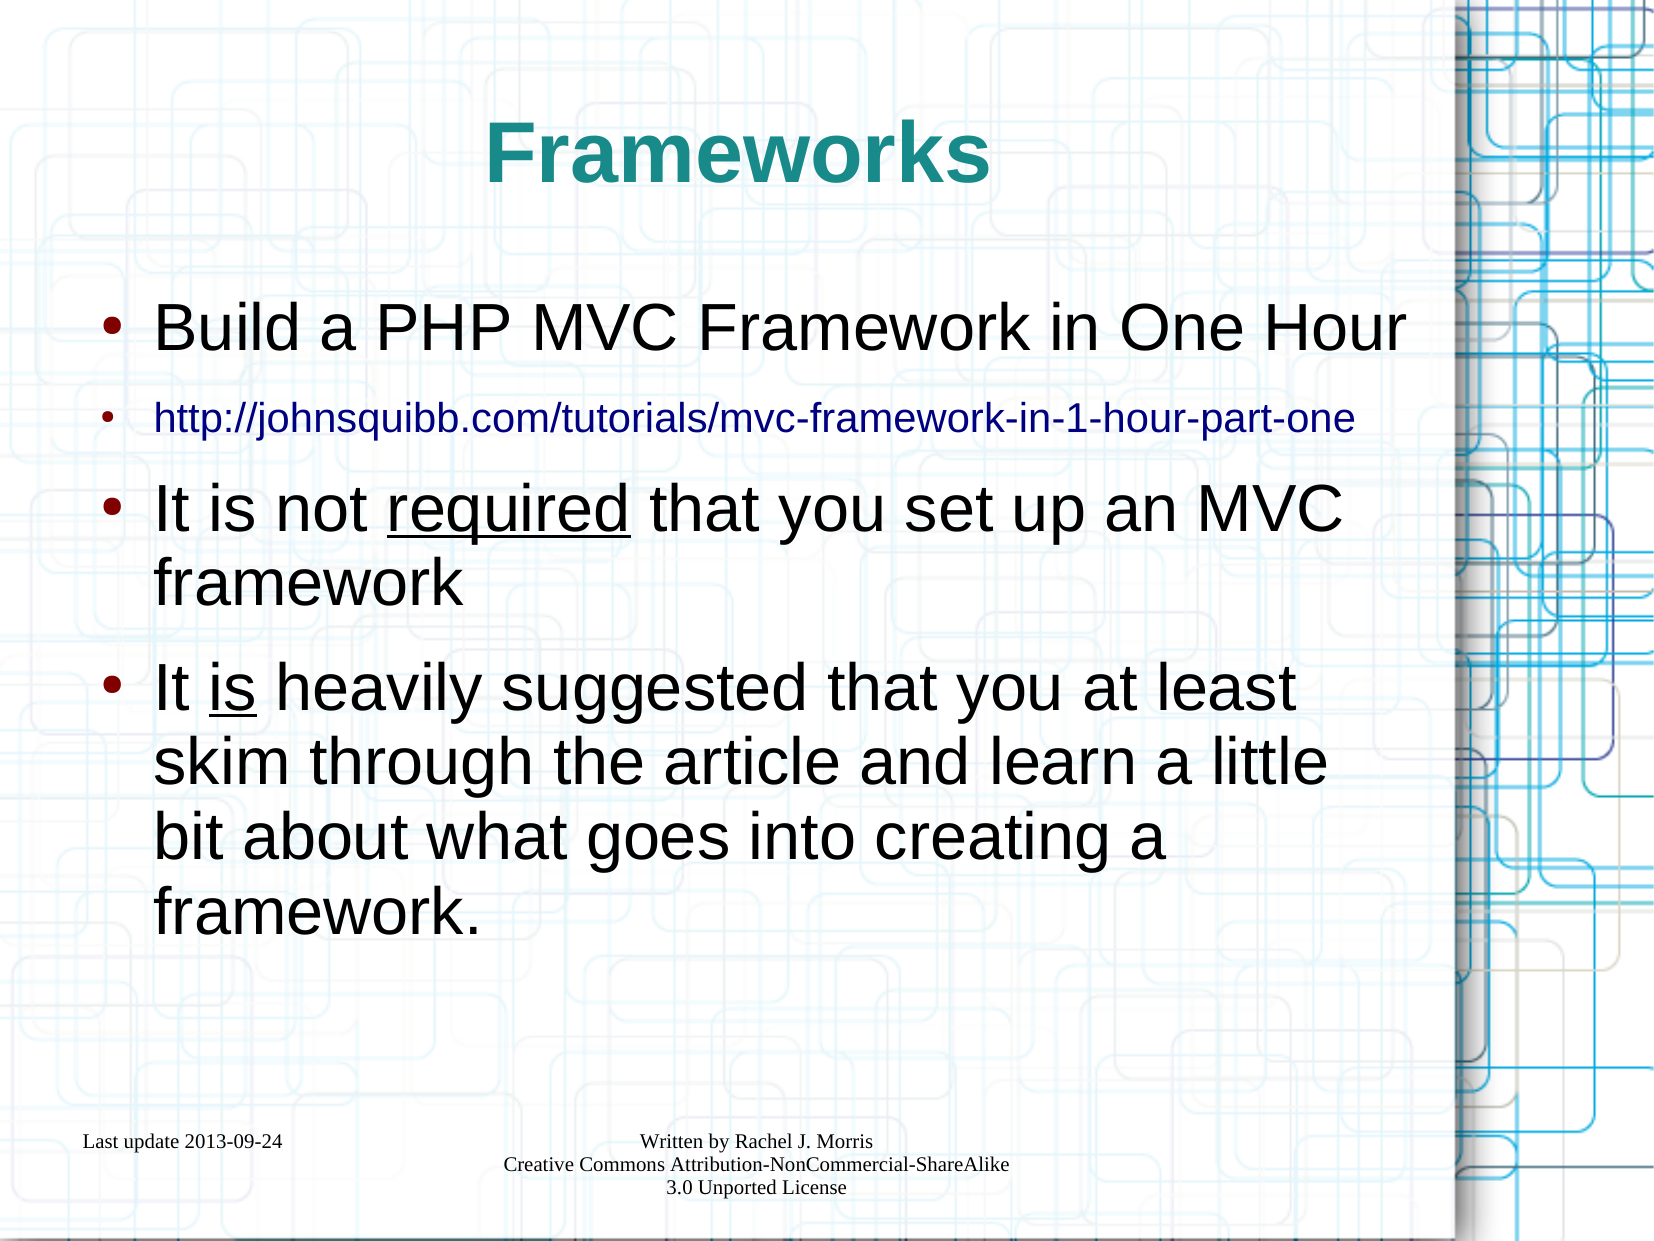

# Frameworks
Build a PHP MVC Framework in One Hour
http://johnsquibb.com/tutorials/mvc-framework-in-1-hour-part-one
It is not required that you set up an MVC framework
It is heavily suggested that you at least skim through the article and learn a little bit about what goes into creating a framework.